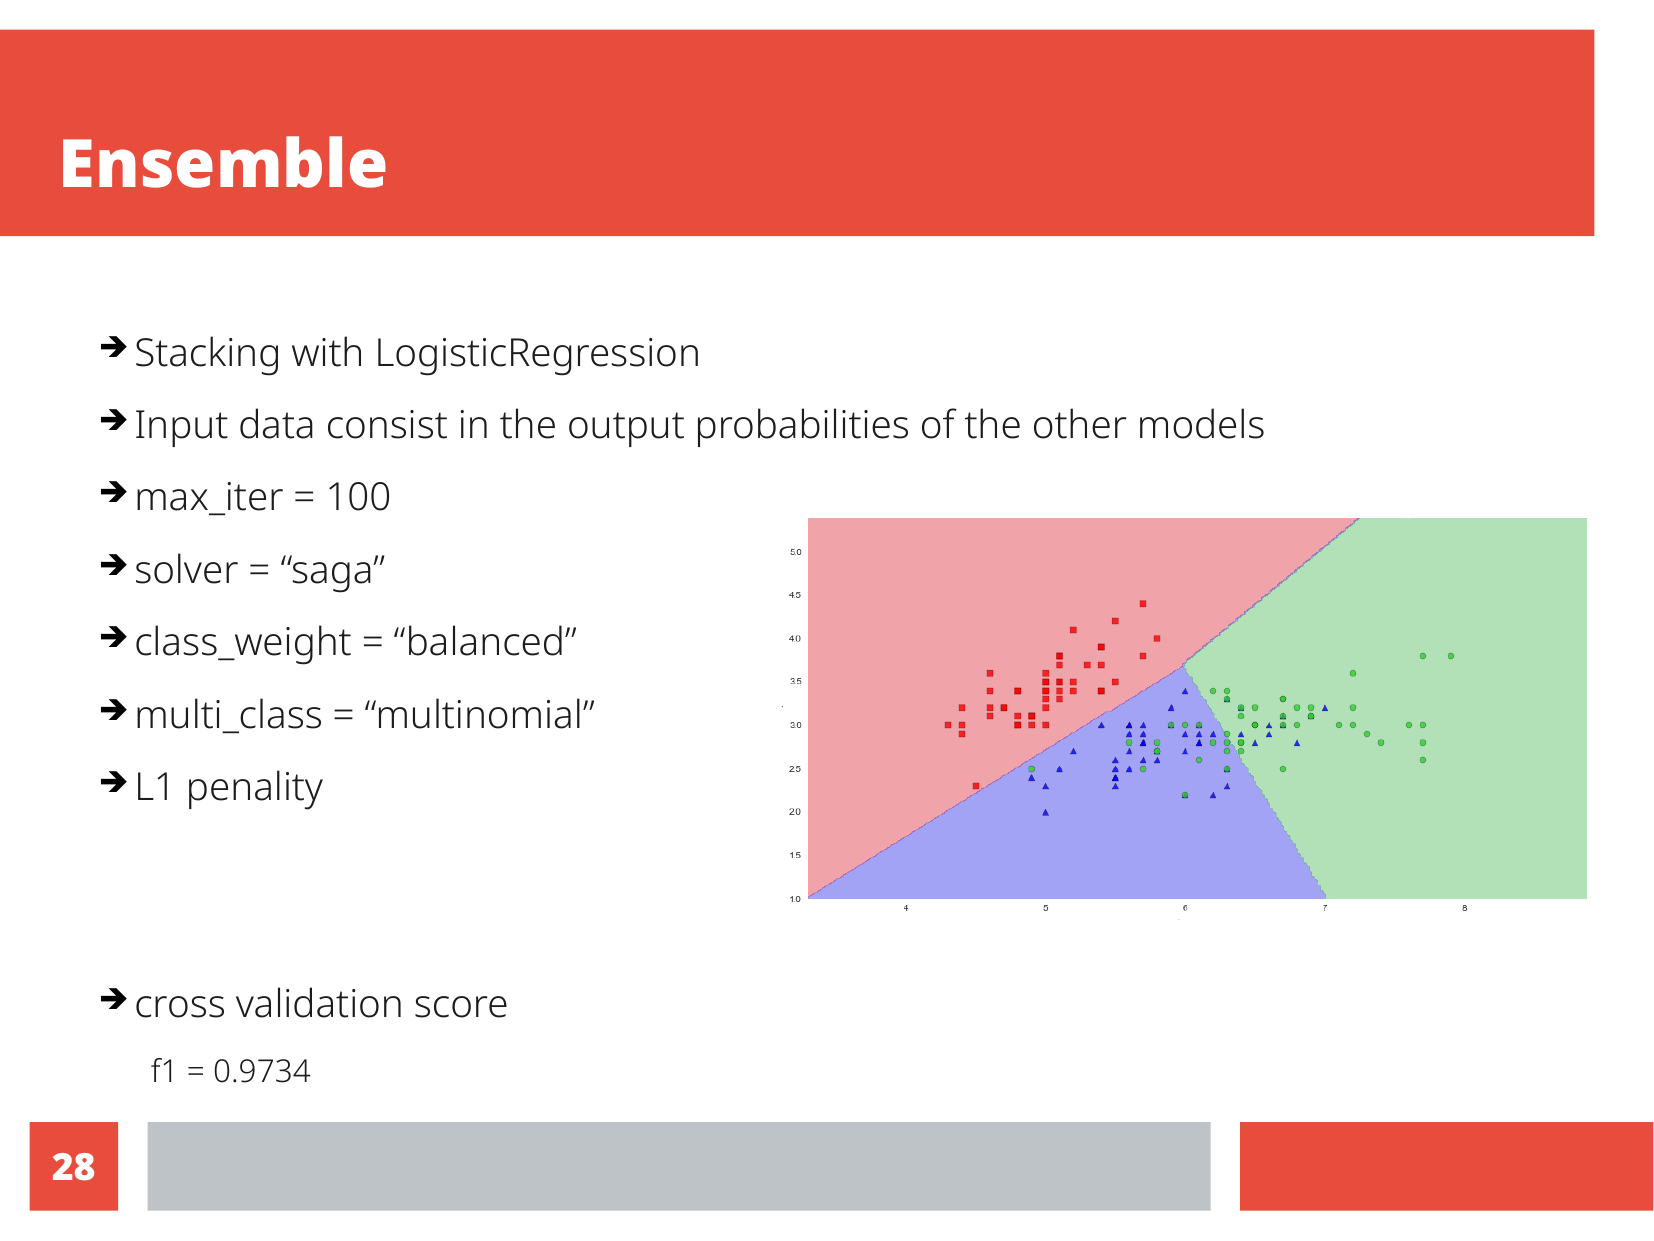

# Ensemble
 Stacking with LogisticRegression
 Input data consist in the output probabilities of the other models
 max_iter = 100
 solver = “saga”
 class_weight = “balanced”
 multi_class = “multinomial”
 L1 penality
 cross validation score
f1 = 0.9734
28